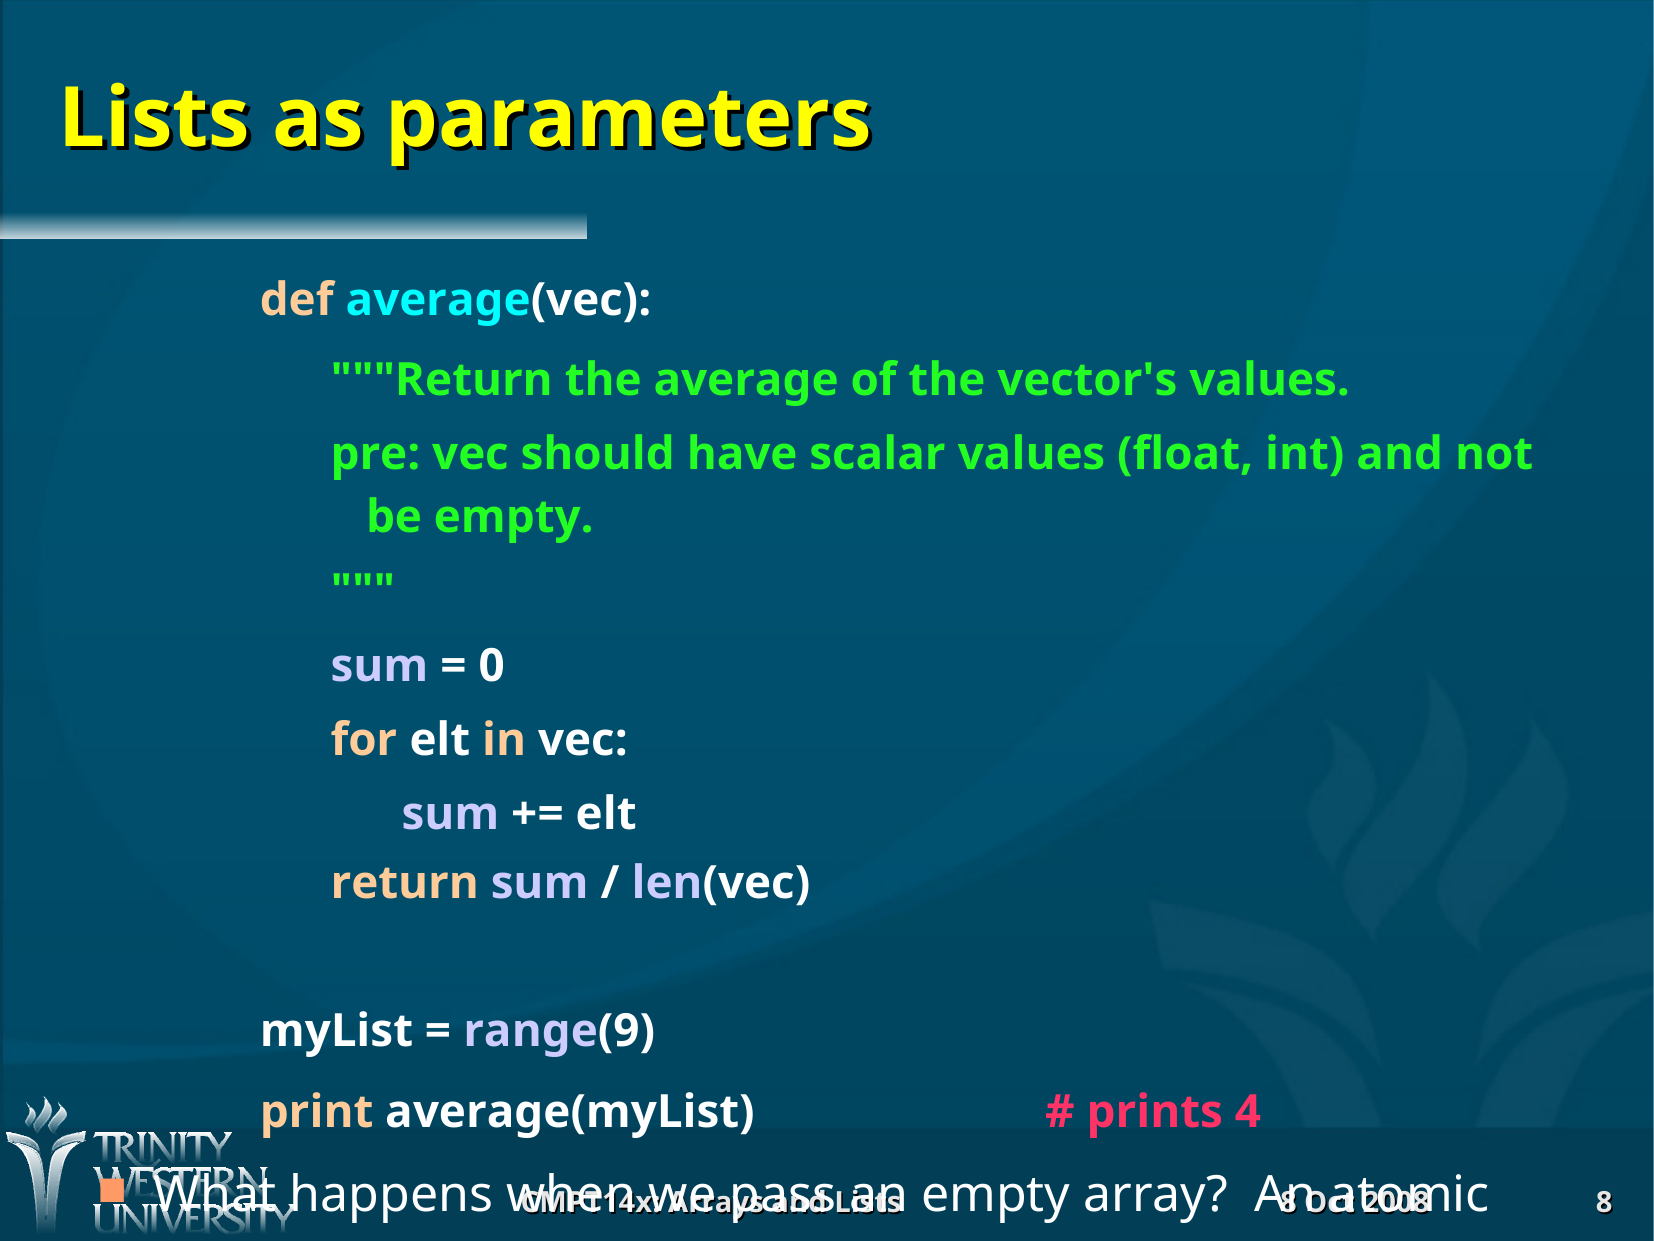

# Lists as parameters
def average(vec):
"""Return the average of the vector's values.
pre: vec should have scalar values (float, int) and not be empty.
"""
sum = 0
for elt in vec:
sum += elt
return sum / len(vec)
myList = range(9)
print average(myList)				# prints 4
What happens when we pass an empty array? An atomic value?
CMPT14x: Arrays and Lists
8 Oct 2008
8